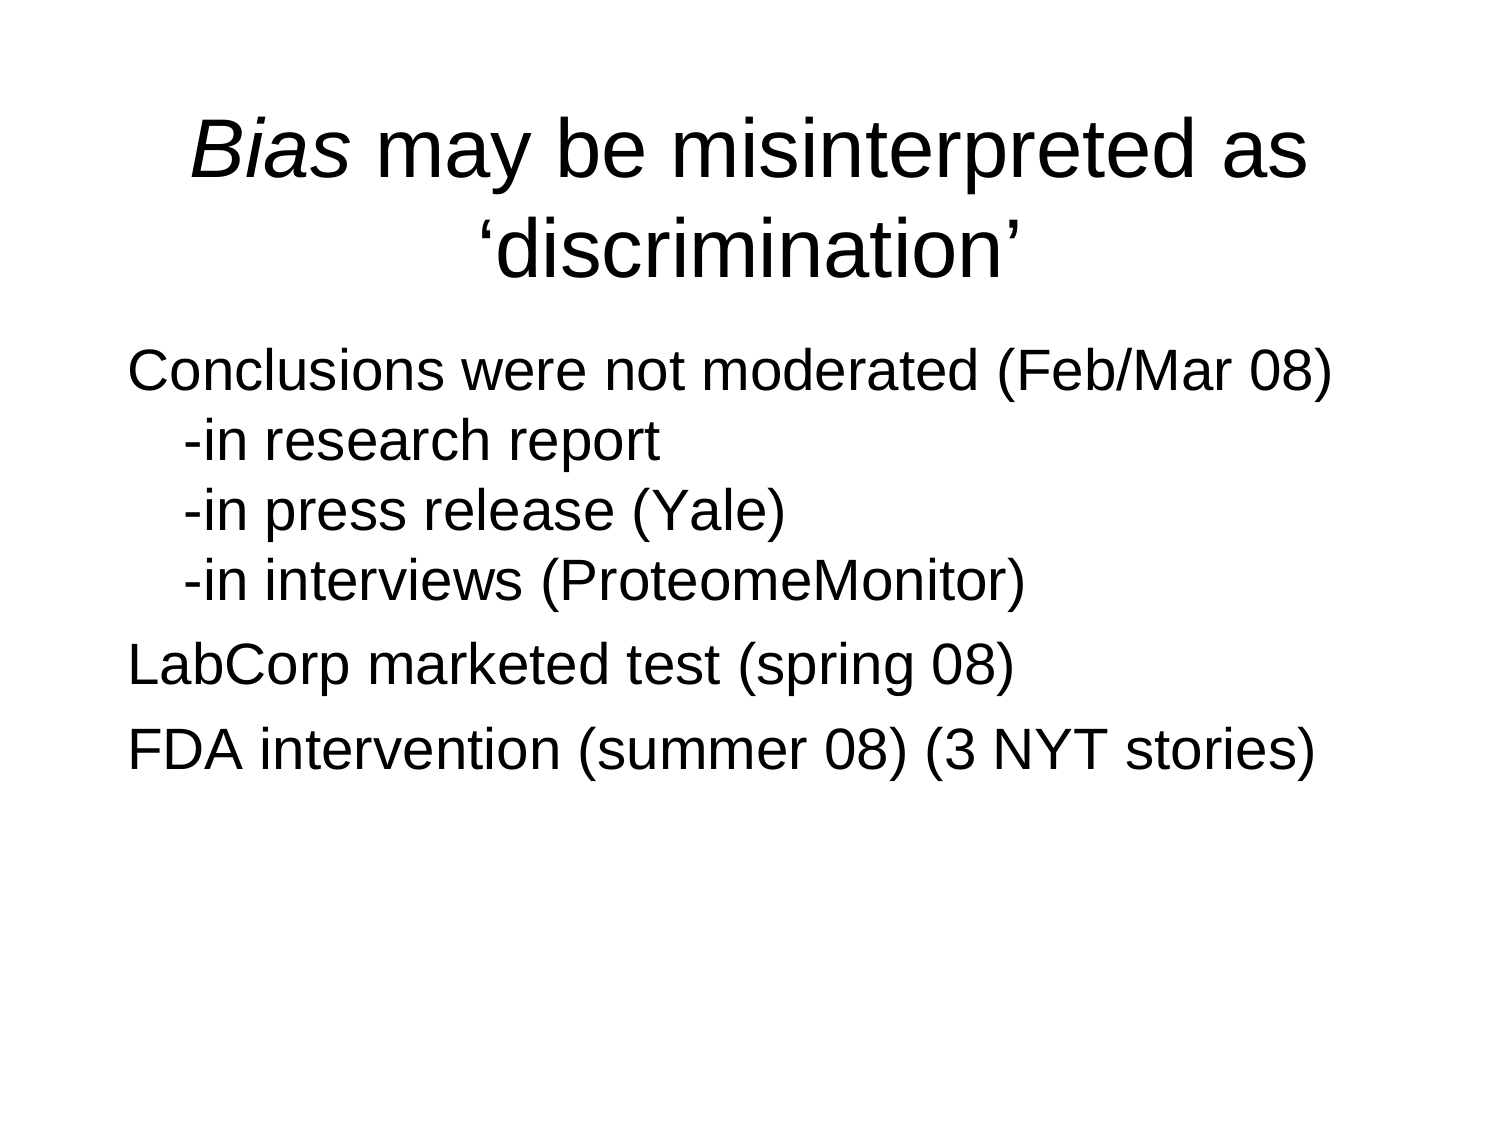

# Bias may be misinterpreted as ‘discrimination’
Conclusions were not moderated (Feb/Mar 08)
-in research report
-in press release (Yale)
-in interviews (ProteomeMonitor)
LabCorp marketed test (spring 08)
FDA intervention (summer 08) (3 NYT stories)